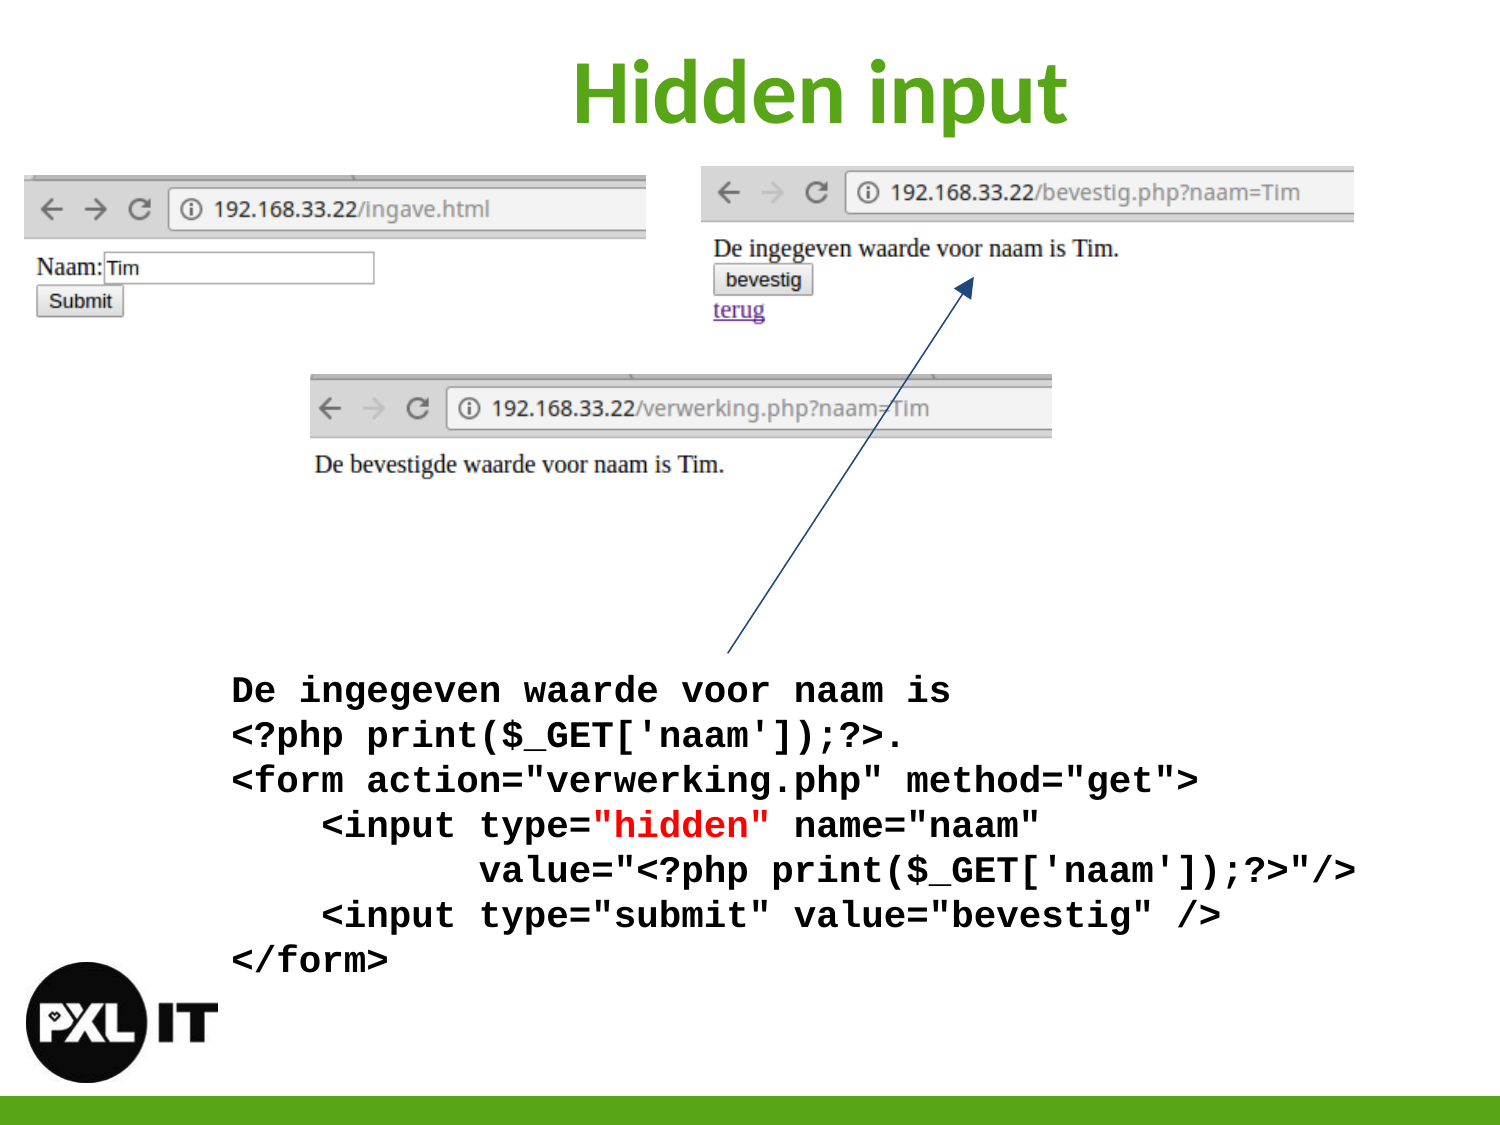

Hidden input
 De ingegeven waarde voor naam is
 <?php print($_GET['naam']);?>.
 <form action="verwerking.php" method="get">
 <input type="hidden" name="naam"
 value="<?php print($_GET['naam']);?>"/>
 <input type="submit" value="bevestig" />
 </form>